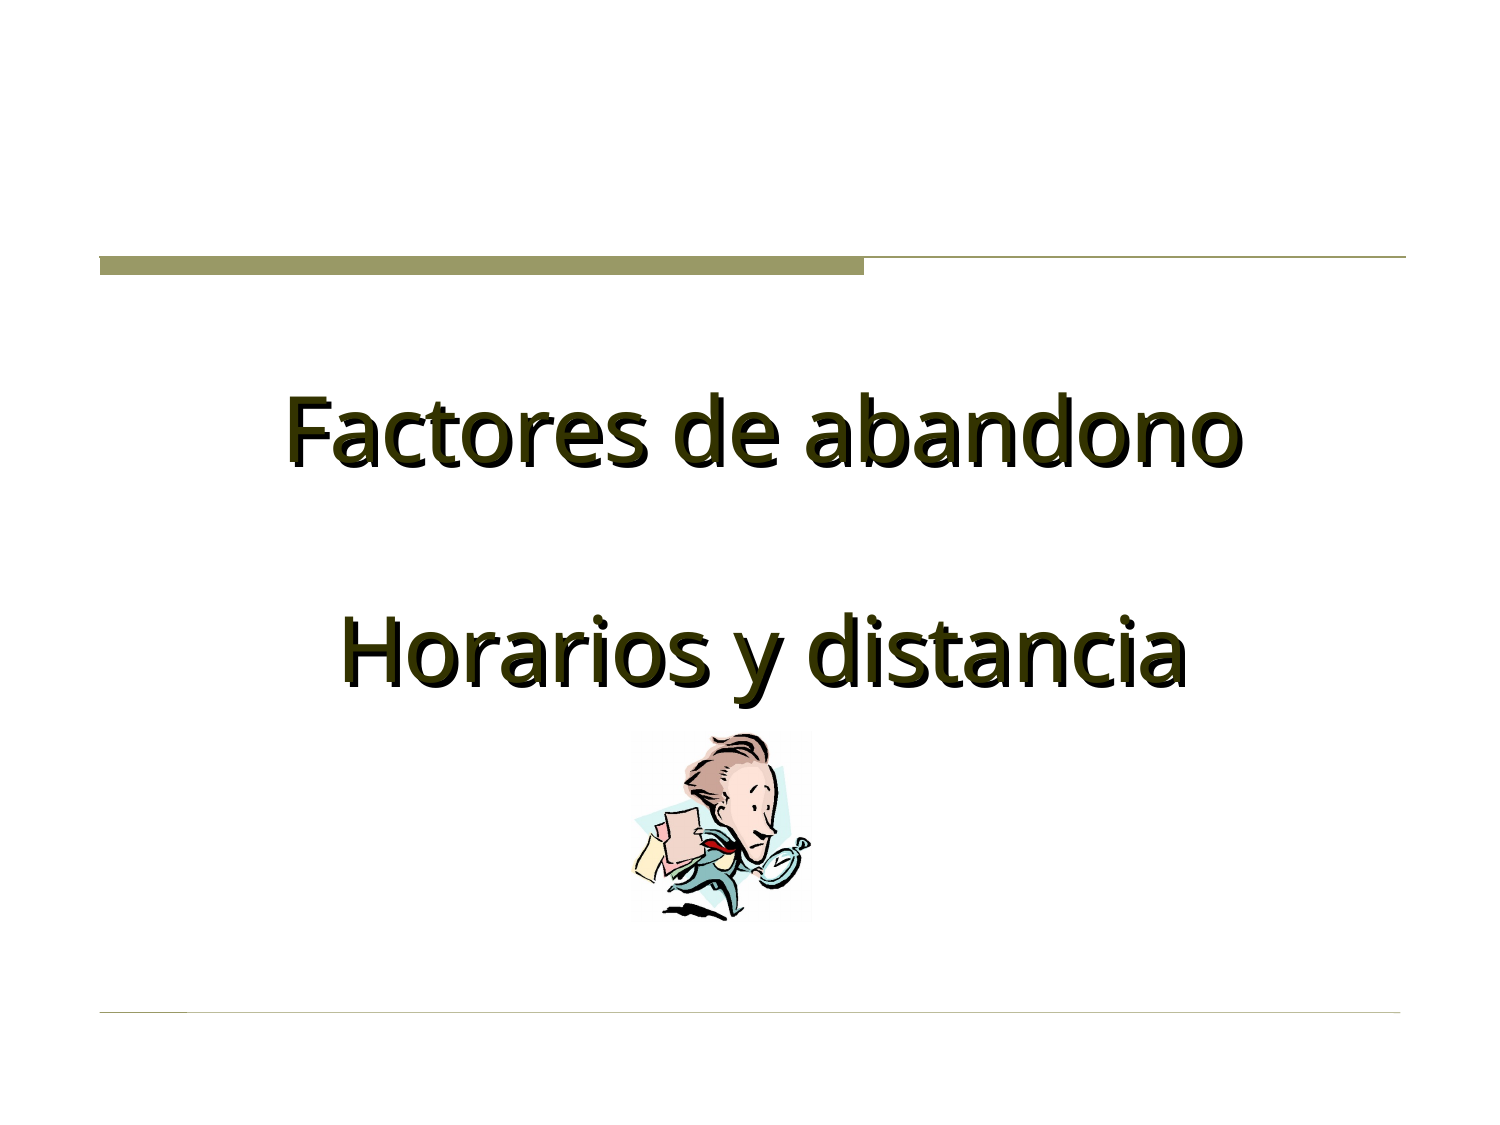

# Factores de abandono Horarios y distancia